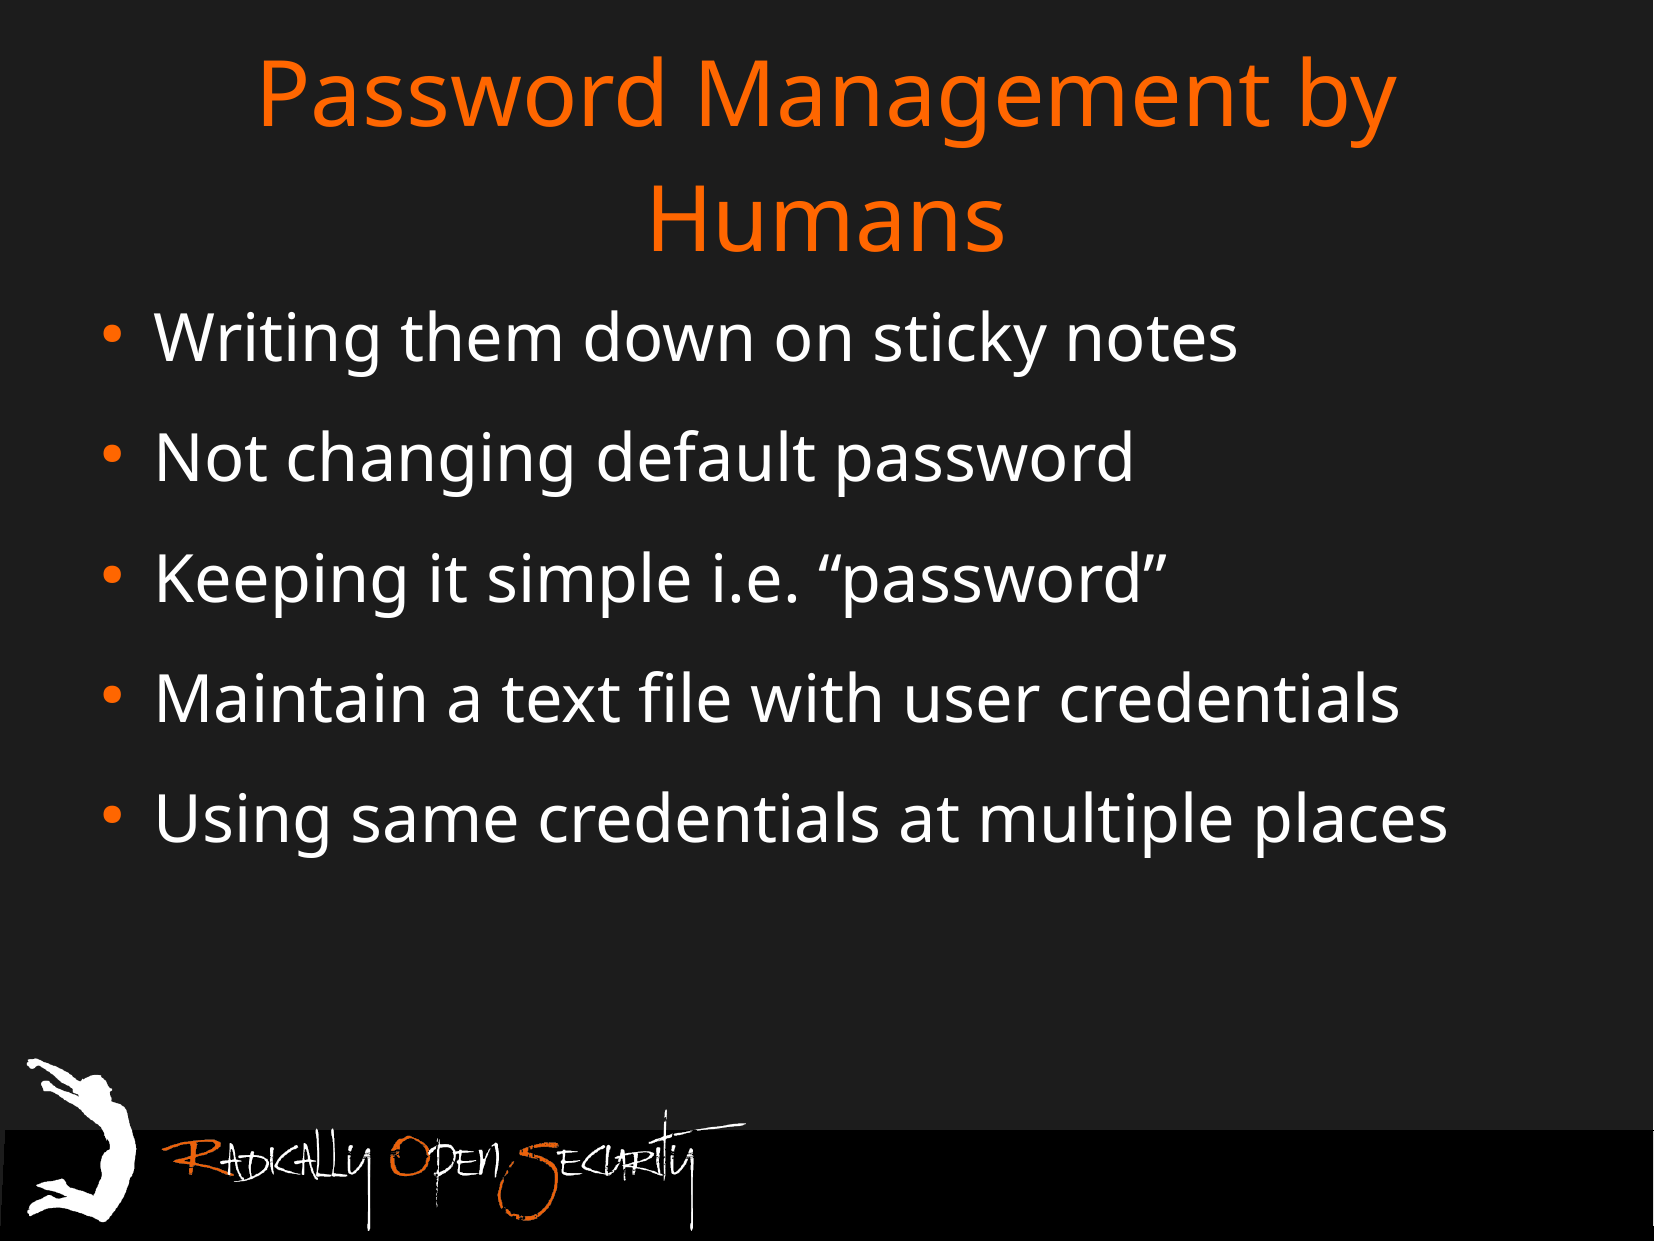

# Password Management by Humans
Writing them down on sticky notes
Not changing default password
Keeping it simple i.e. “password”
Maintain a text file with user credentials
Using same credentials at multiple places